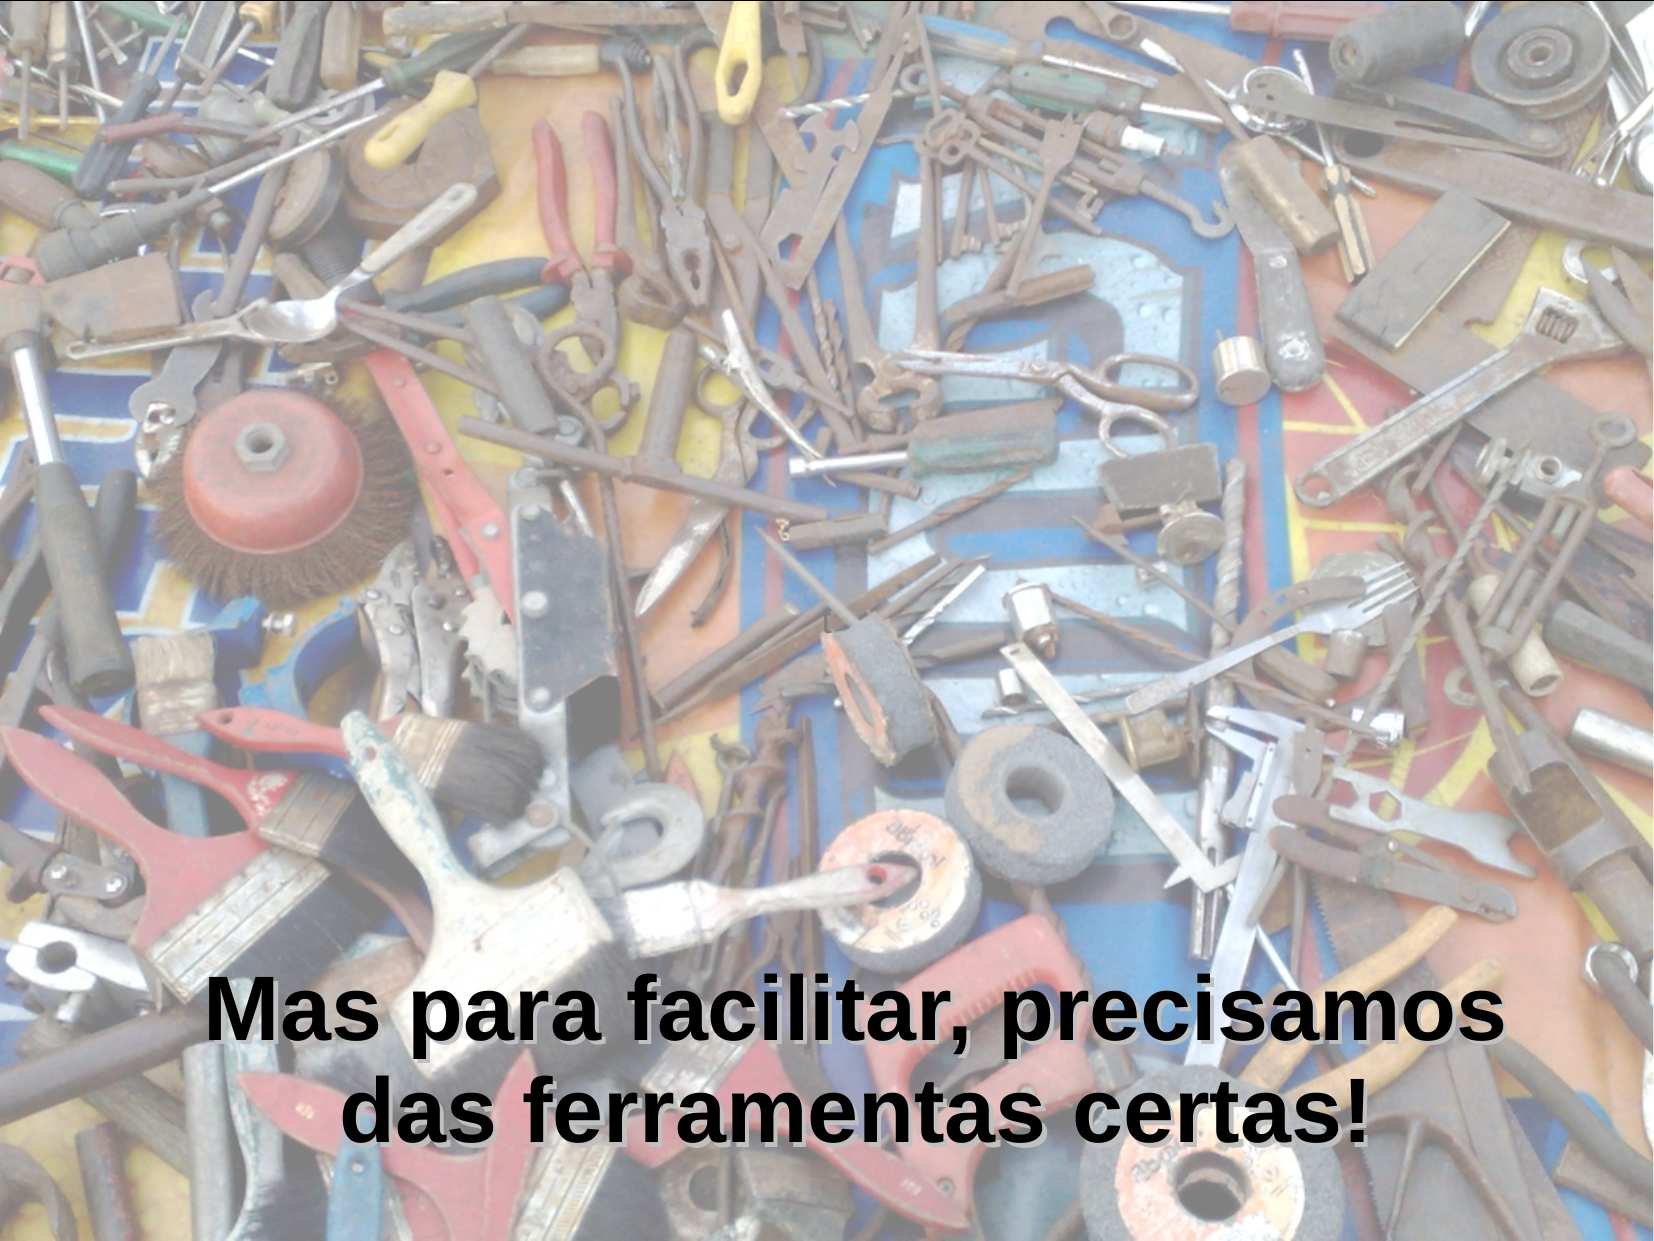

t
# Mas para facilitar, precisamos das ferramentas certas!